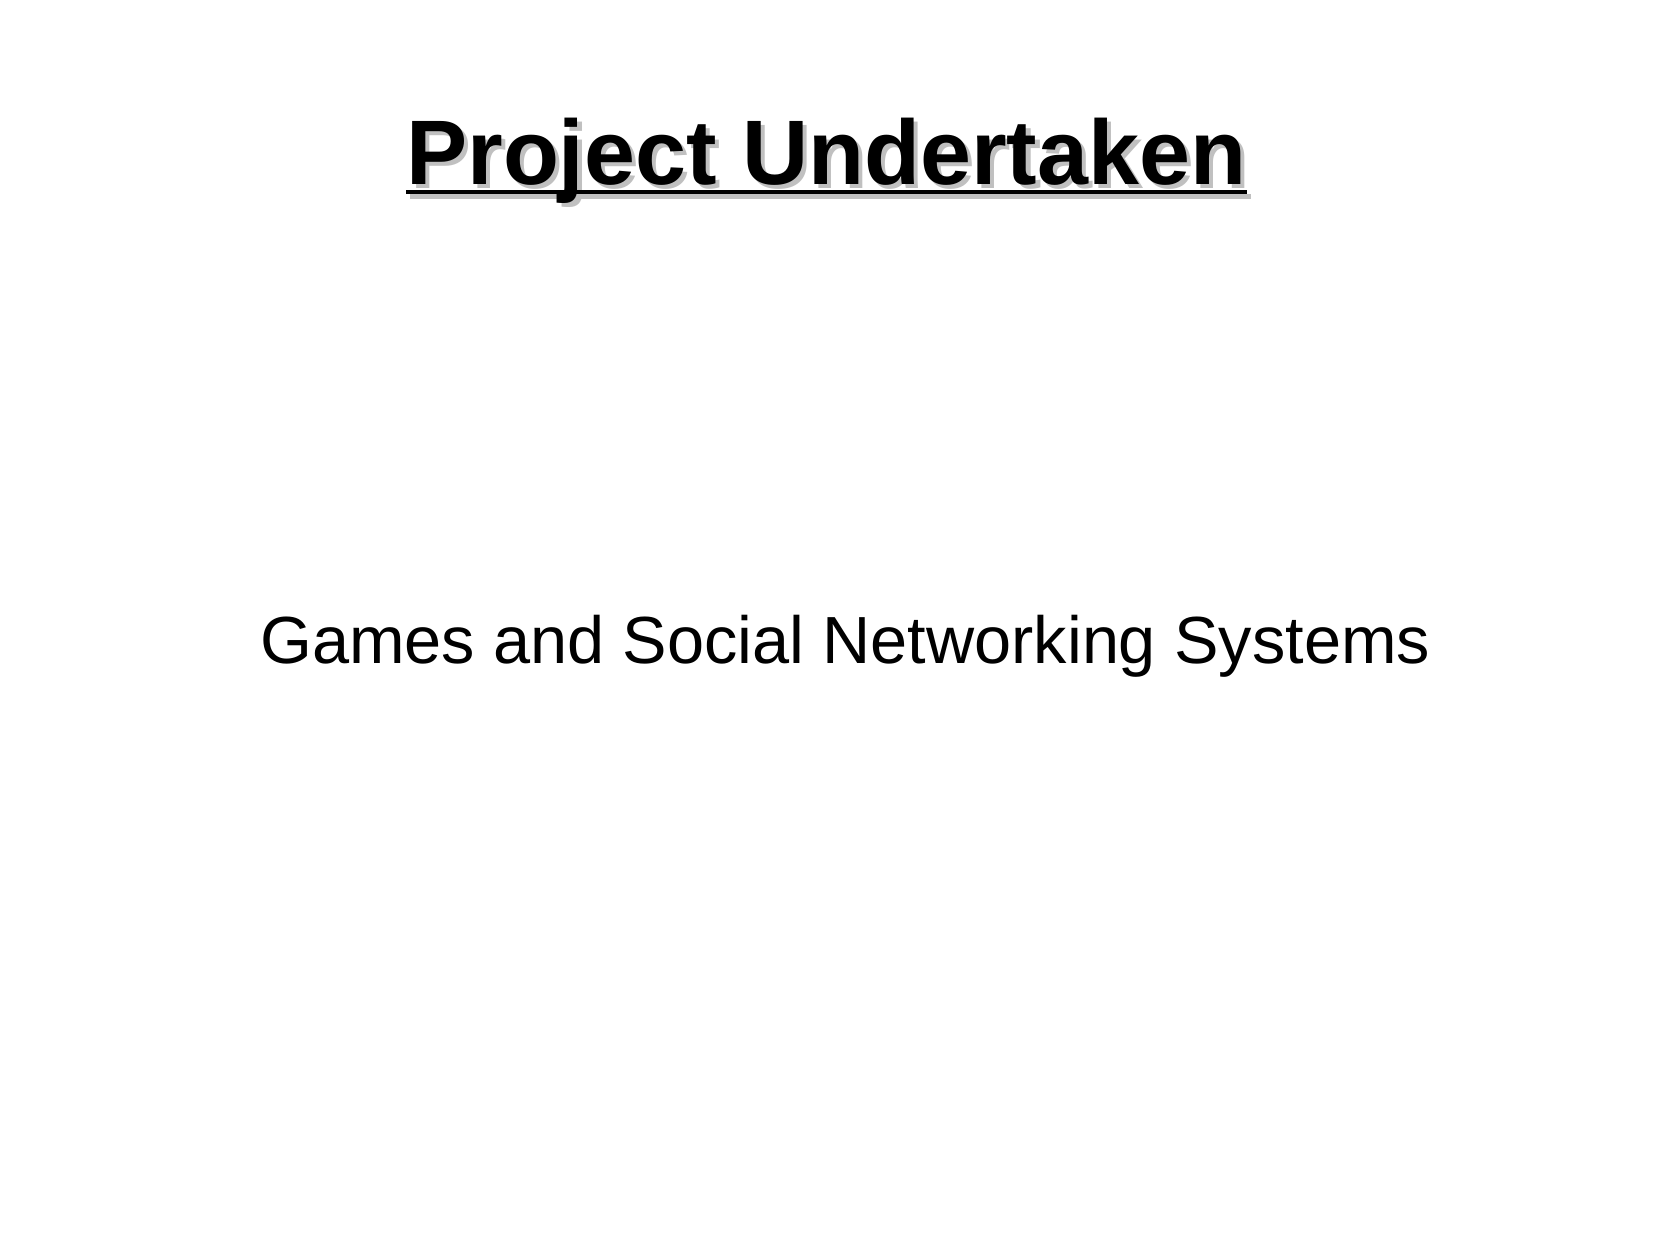

# Project Undertaken
Games and Social Networking Systems